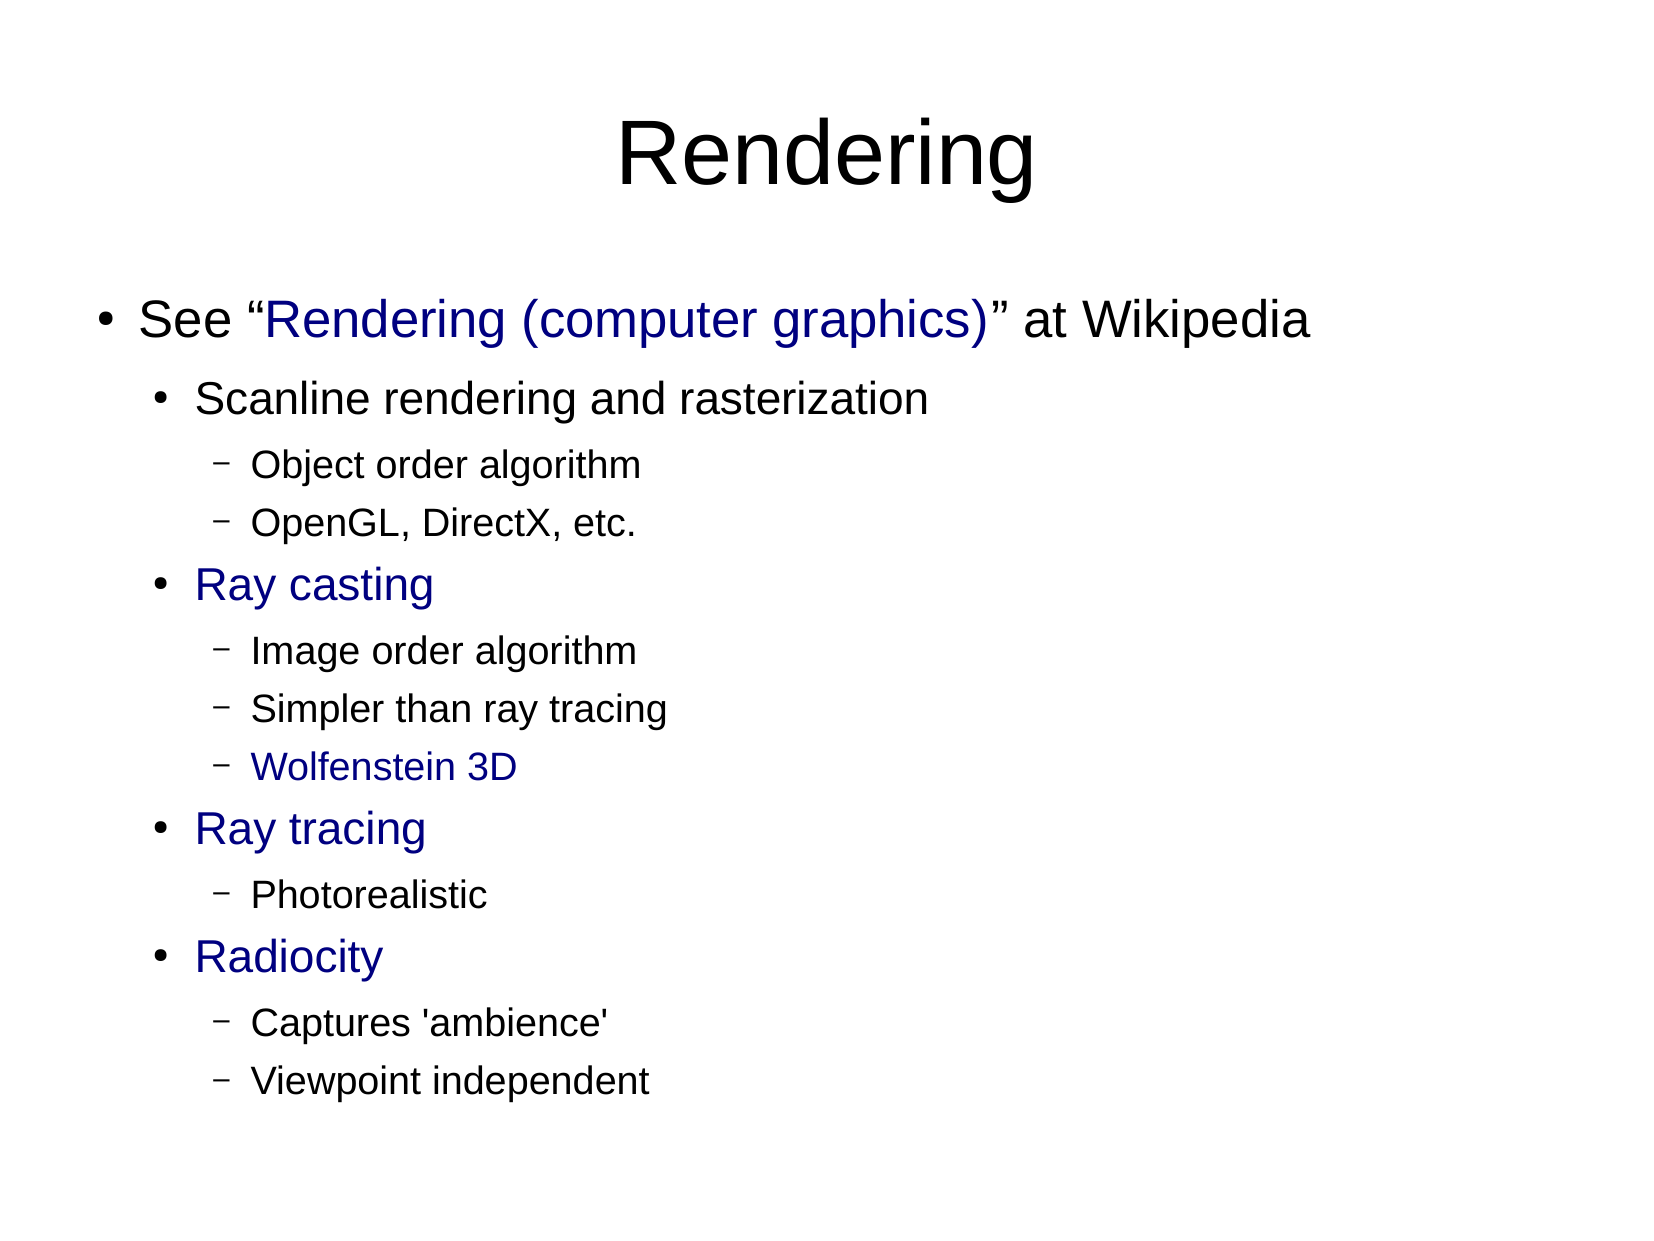

# Rendering
See “Rendering (computer graphics)” at Wikipedia
Scanline rendering and rasterization
Object order algorithm
OpenGL, DirectX, etc.
Ray casting
Image order algorithm
Simpler than ray tracing
Wolfenstein 3D
Ray tracing
Photorealistic
Radiocity
Captures 'ambience'
Viewpoint independent